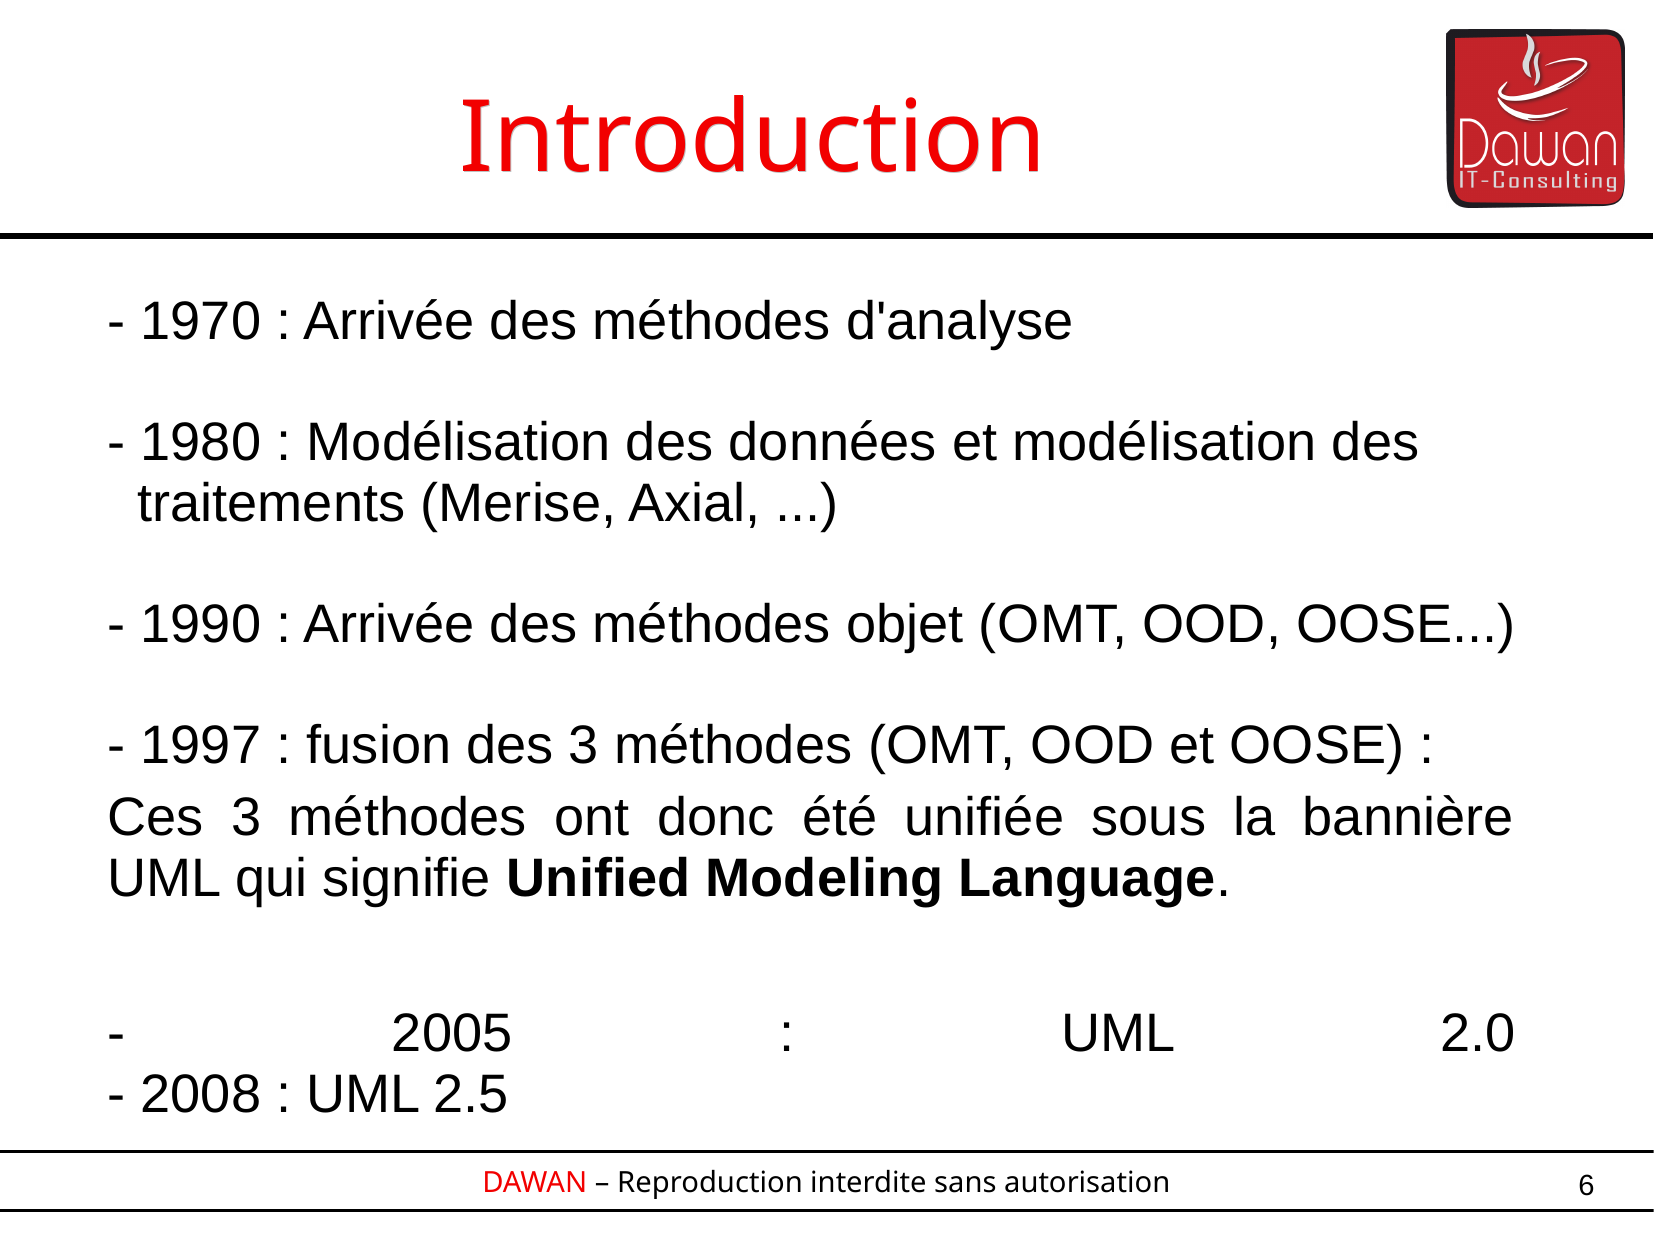

# Introduction
- 1970 : Arrivée des méthodes d'analyse
- 1980 : Modélisation des données et modélisation des
 traitements (Merise, Axial, ...)
- 1990 : Arrivée des méthodes objet (OMT, OOD, OOSE...)
- 1997 : fusion des 3 méthodes (OMT, OOD et OOSE) :
Ces 3 méthodes ont donc été unifiée sous la bannière UML qui signifie Unified Modeling Language.
- 2005 : UML 2.0
- 2008 : UML 2.5
6